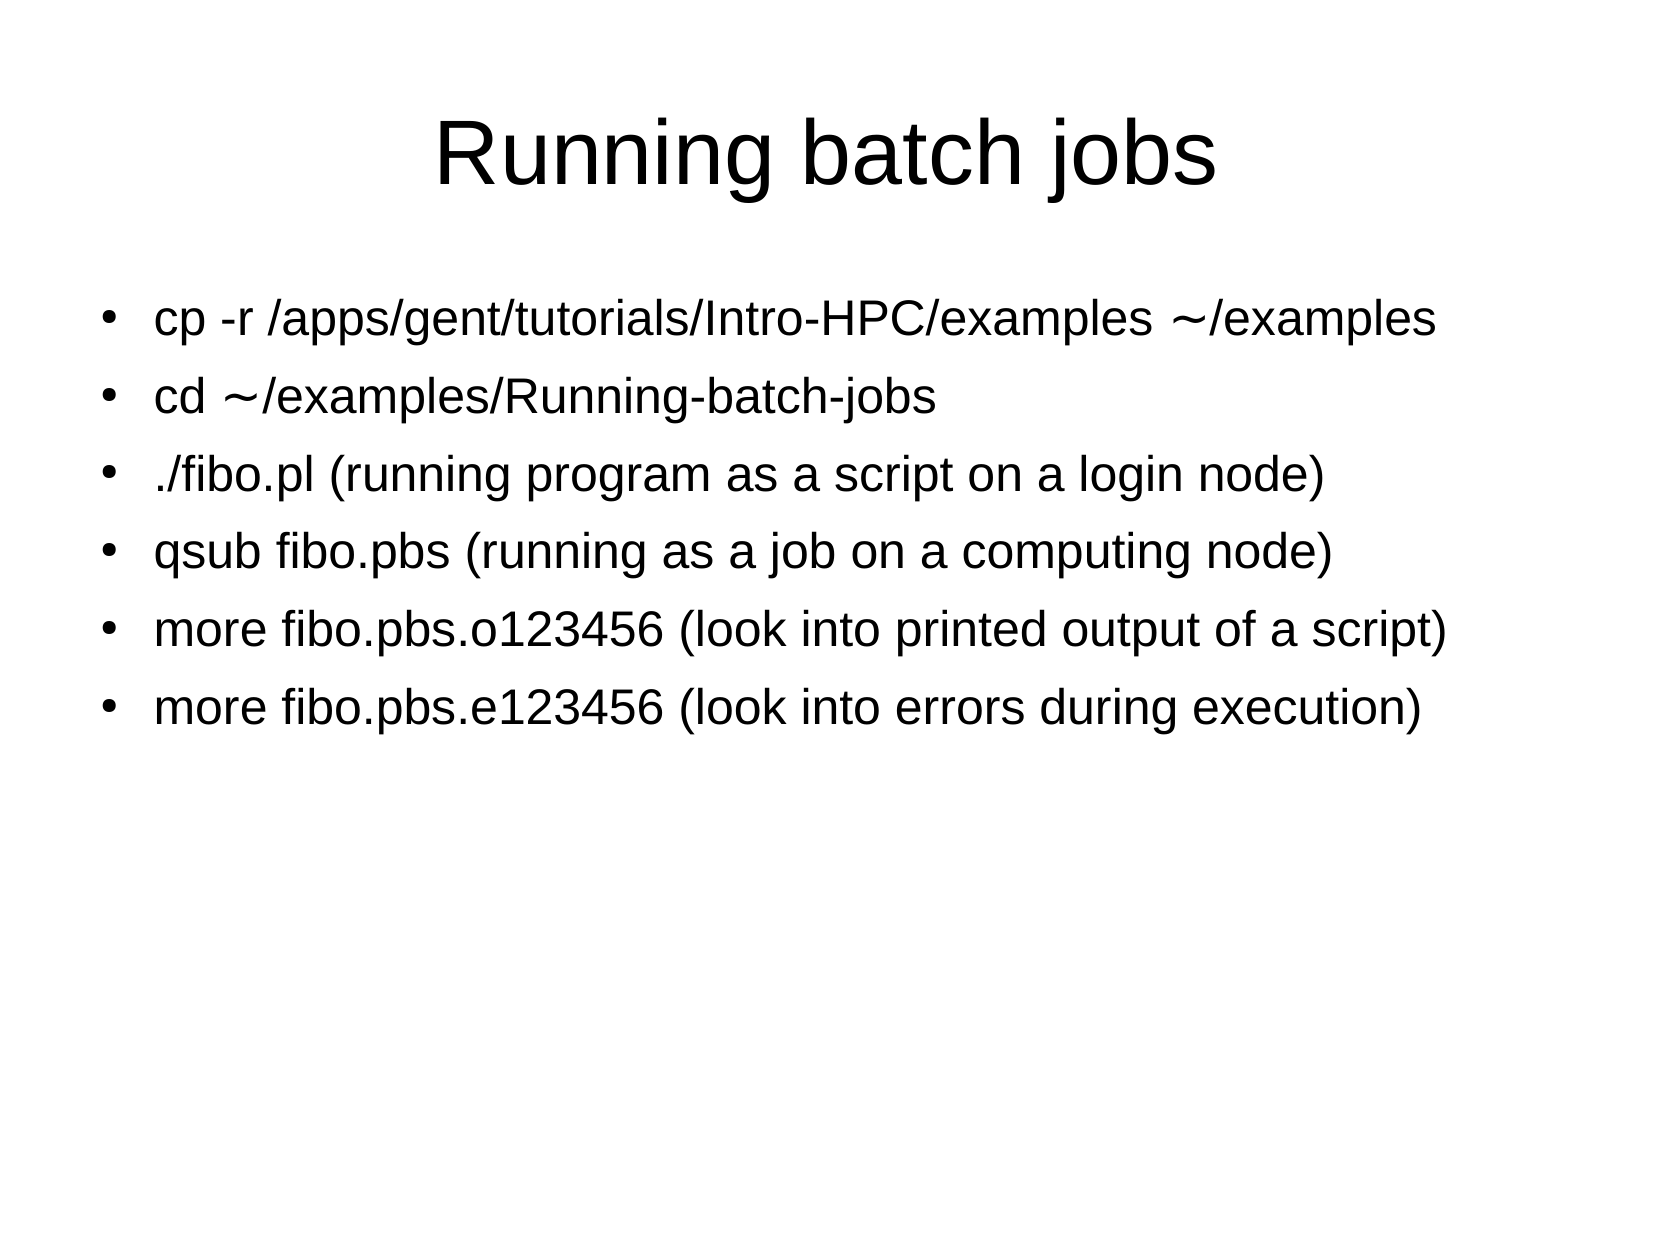

# Running batch jobs
cp -r /apps/gent/tutorials/Intro-HPC/examples ∼/examples
cd ∼/examples/Running-batch-jobs
./fibo.pl (running program as a script on a login node)
qsub fibo.pbs (running as a job on a computing node)
more fibo.pbs.o123456 (look into printed output of a script)
more fibo.pbs.e123456 (look into errors during execution)